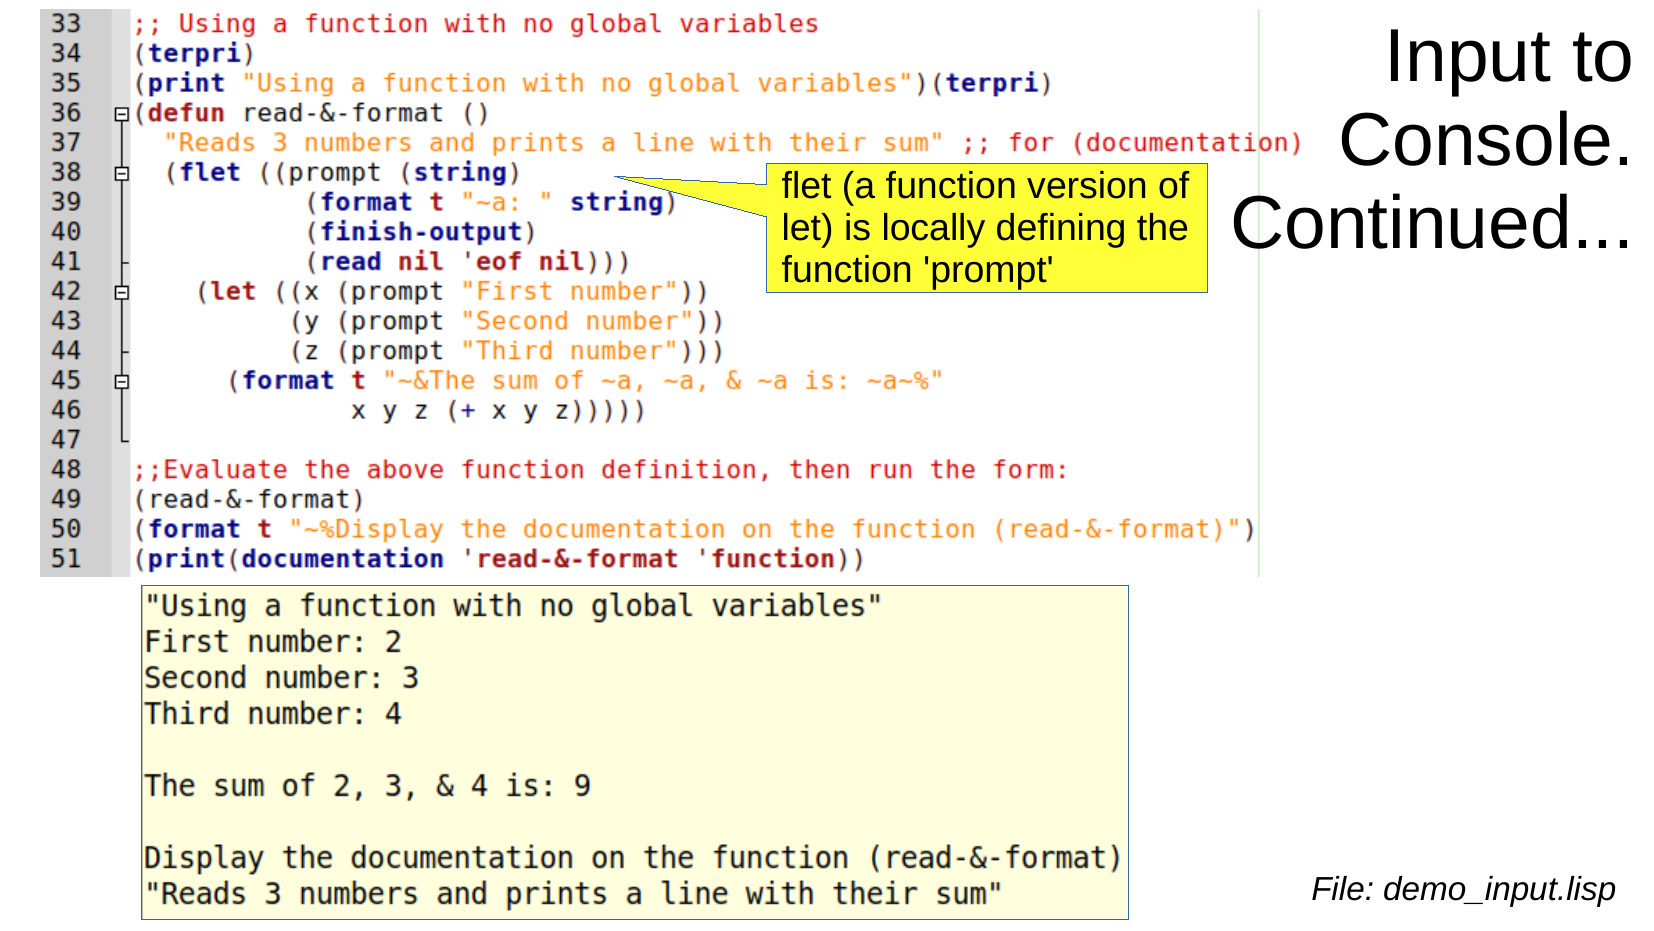

# Input to Console. Continued...
flet (a function version of let) is locally defining the function 'prompt'
File: demo_input.lisp